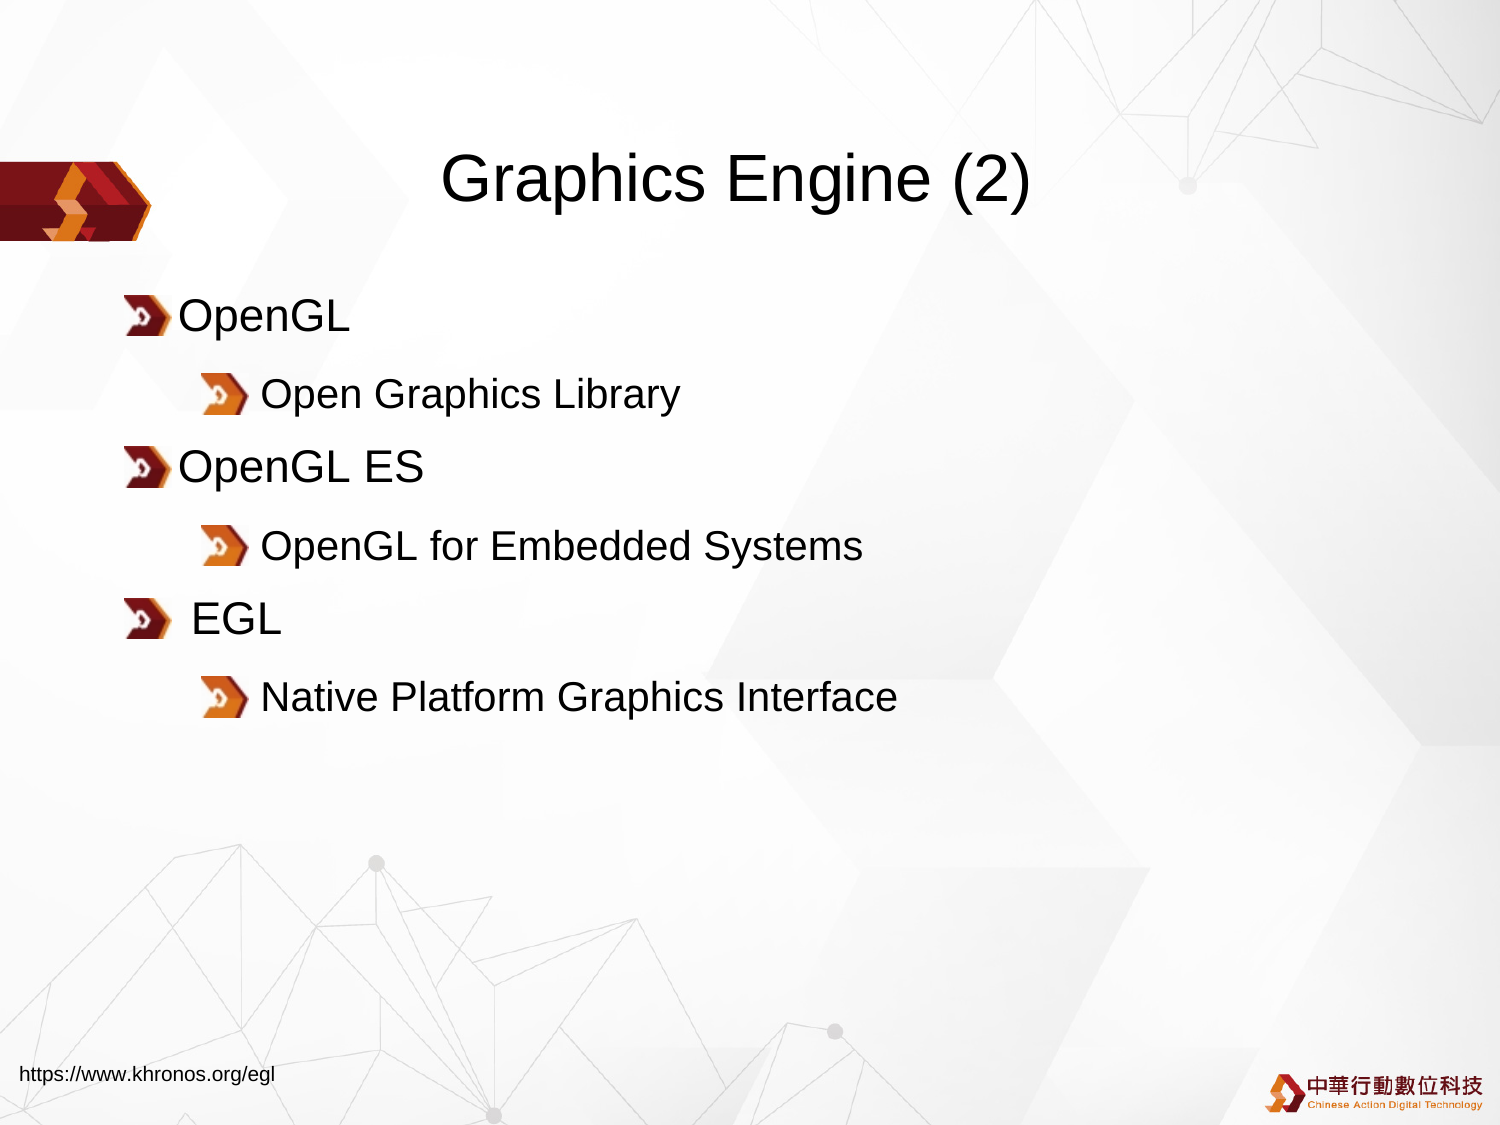

# Graphics Engine (2)
OpenGL
 Open Graphics Library
OpenGL ES
 OpenGL for Embedded Systems
 EGL
 Native Platform Graphics Interface
https://www.khronos.org/egl